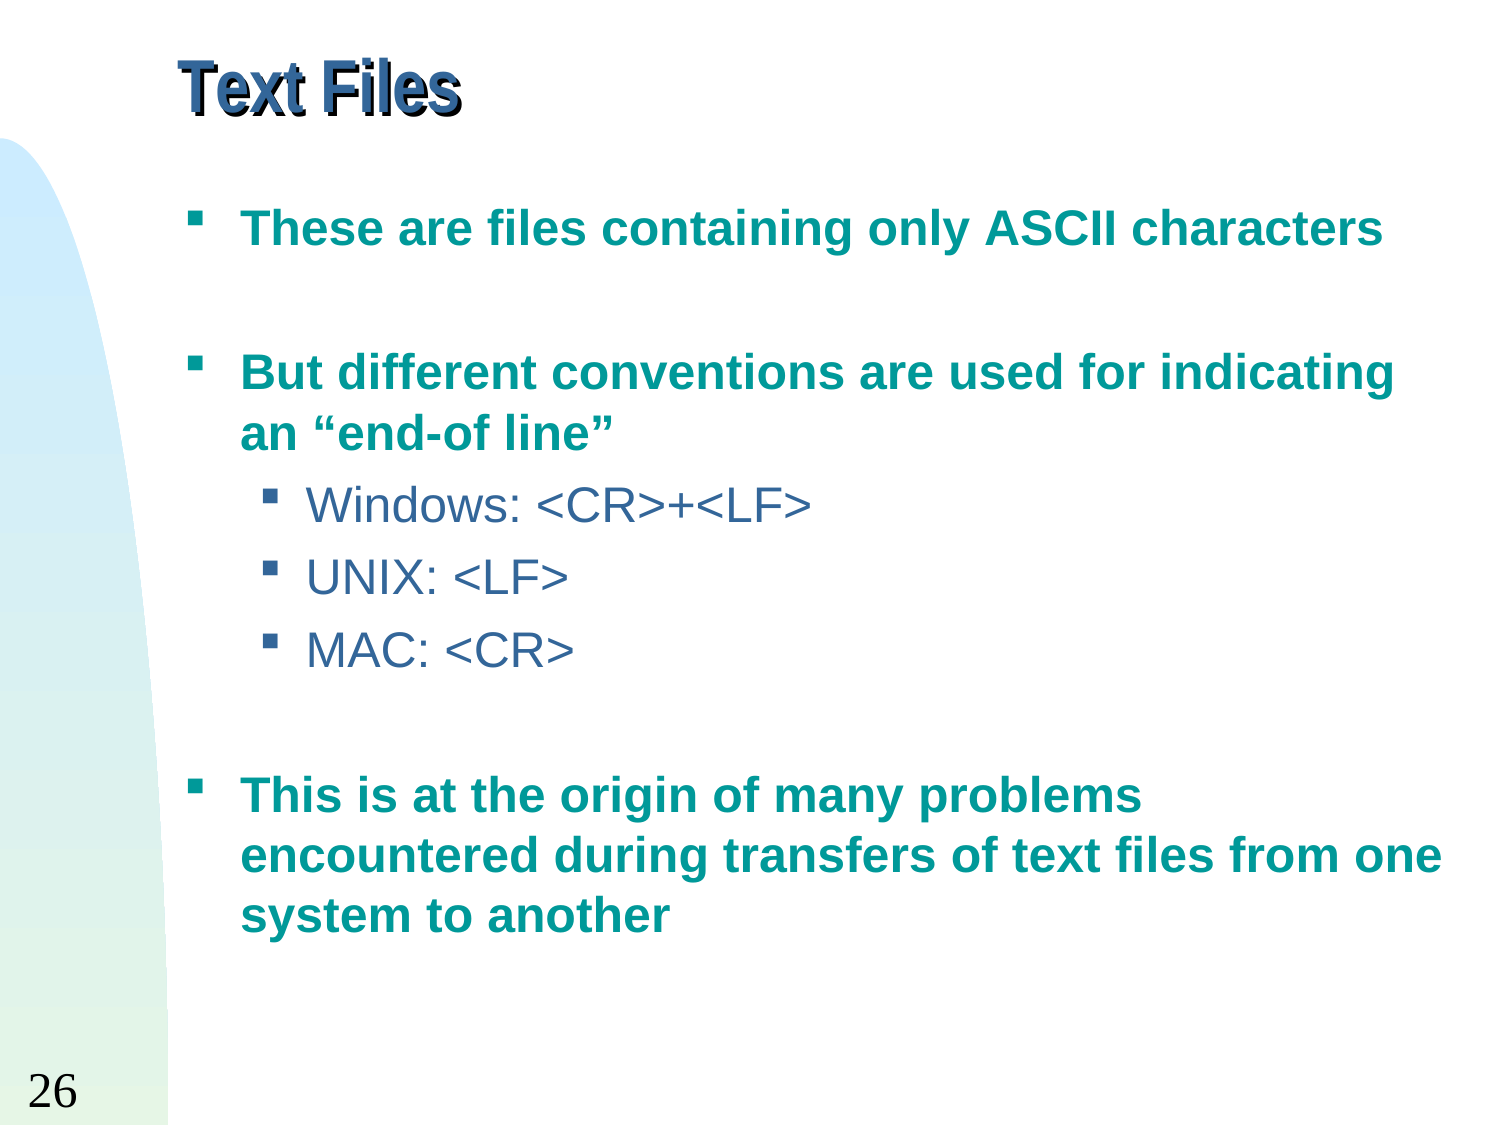

# Text Files
These are files containing only ASCII characters
But different conventions are used for indicating an “end-of line”
Windows: <CR>+<LF>
UNIX: <LF>
MAC: <CR>
This is at the origin of many problems encountered during transfers of text files from one system to another
26